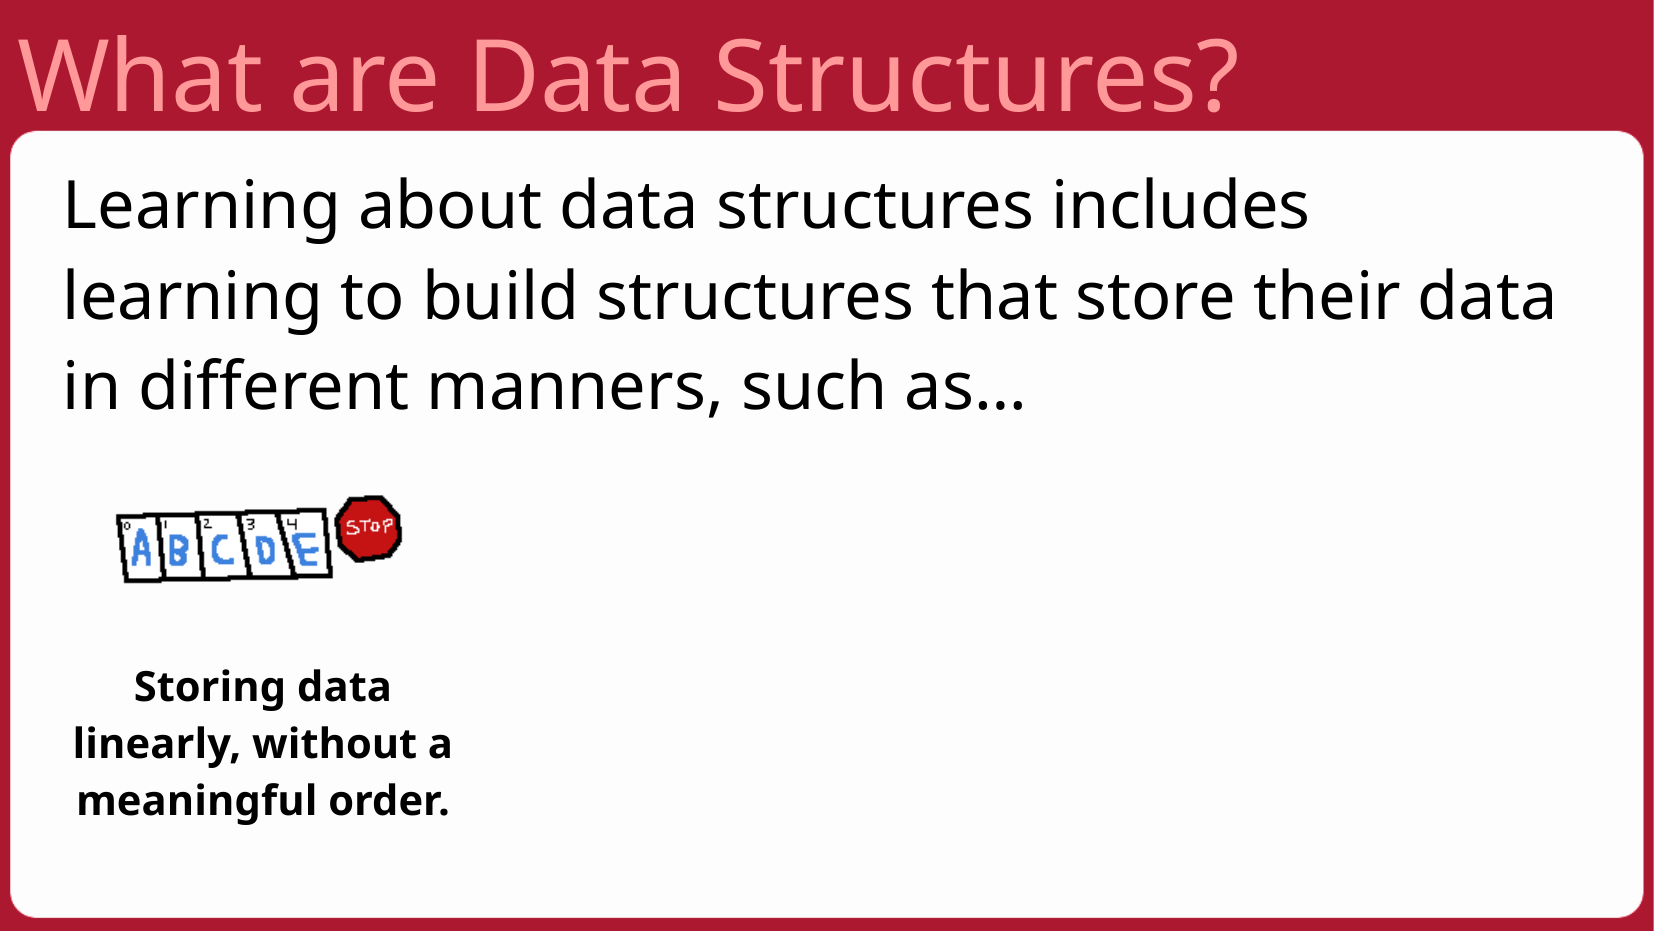

# What are Data Structures?
Learning about data structures includes learning to build structures that store their data in different manners, such as…
Storing data linearly, without a meaningful order.